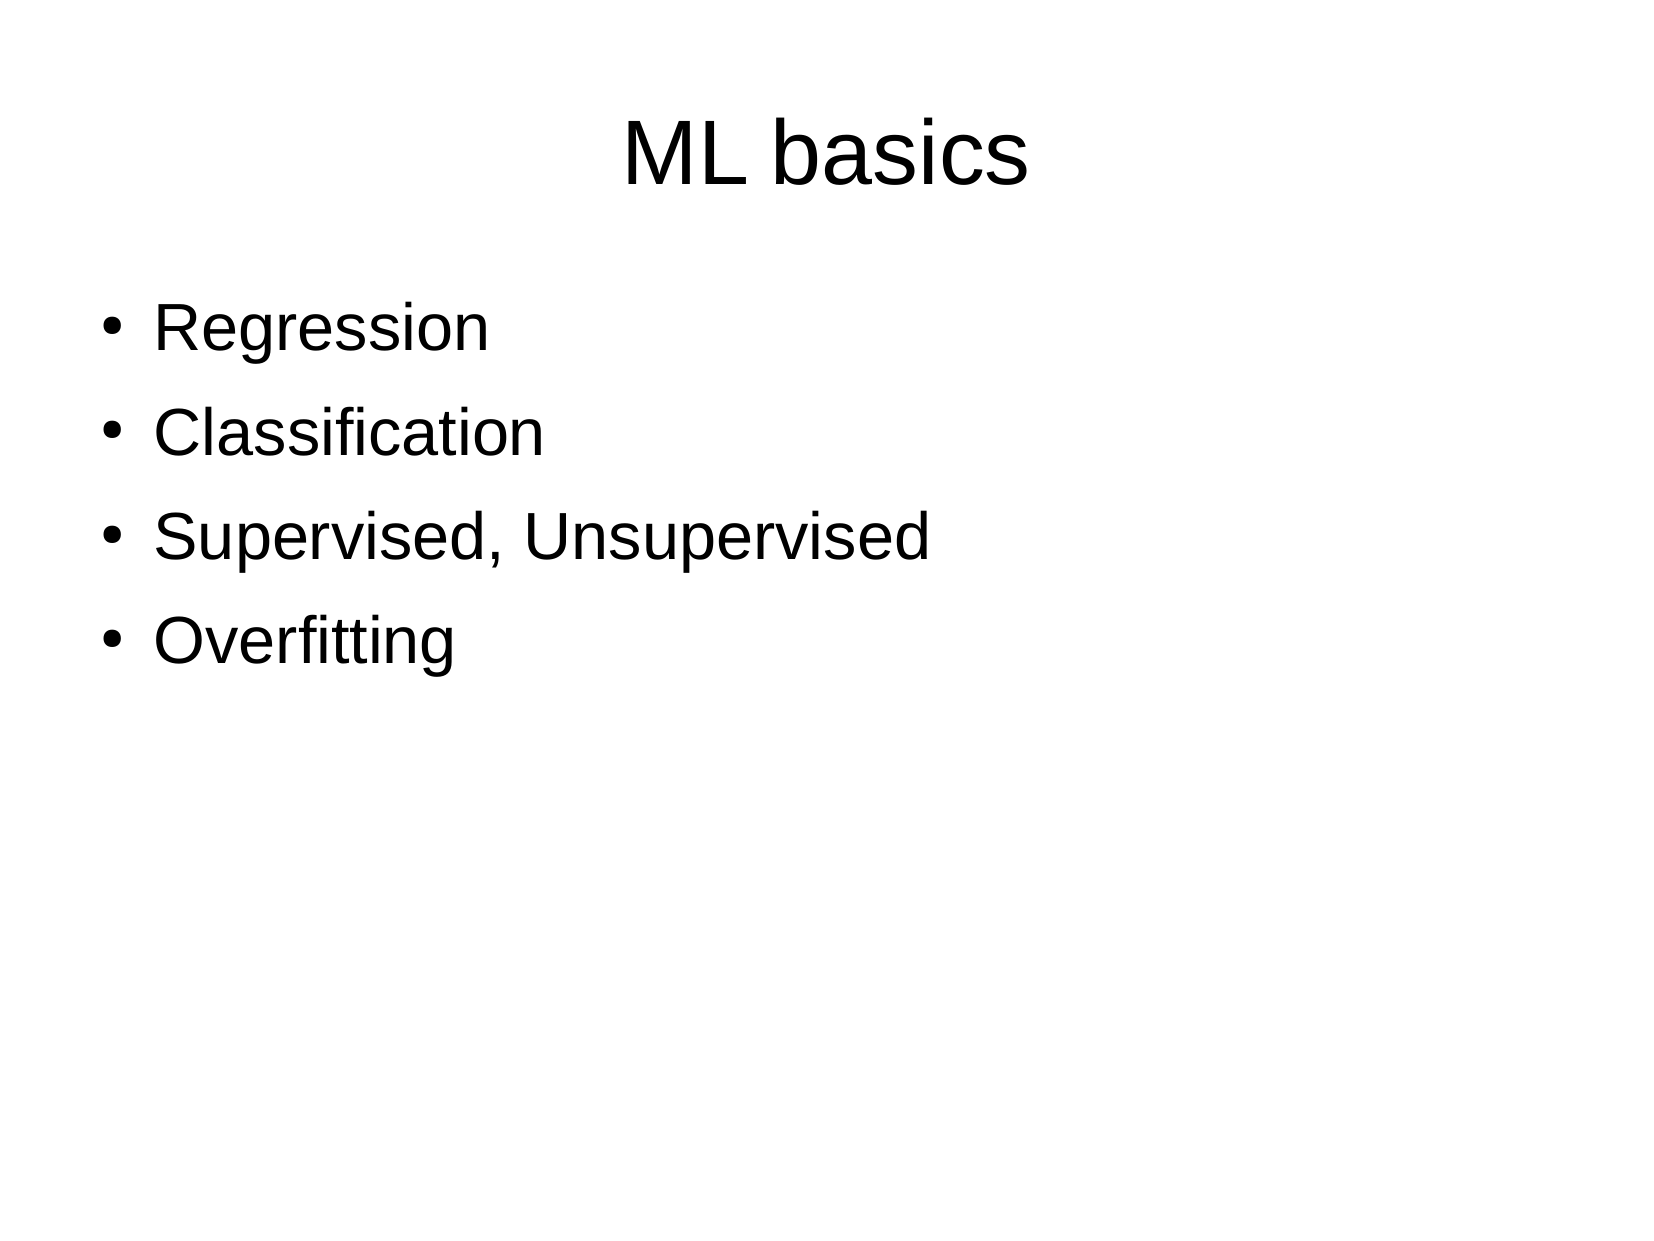

# ML basics
Regression
Classification
Supervised, Unsupervised
Overfitting